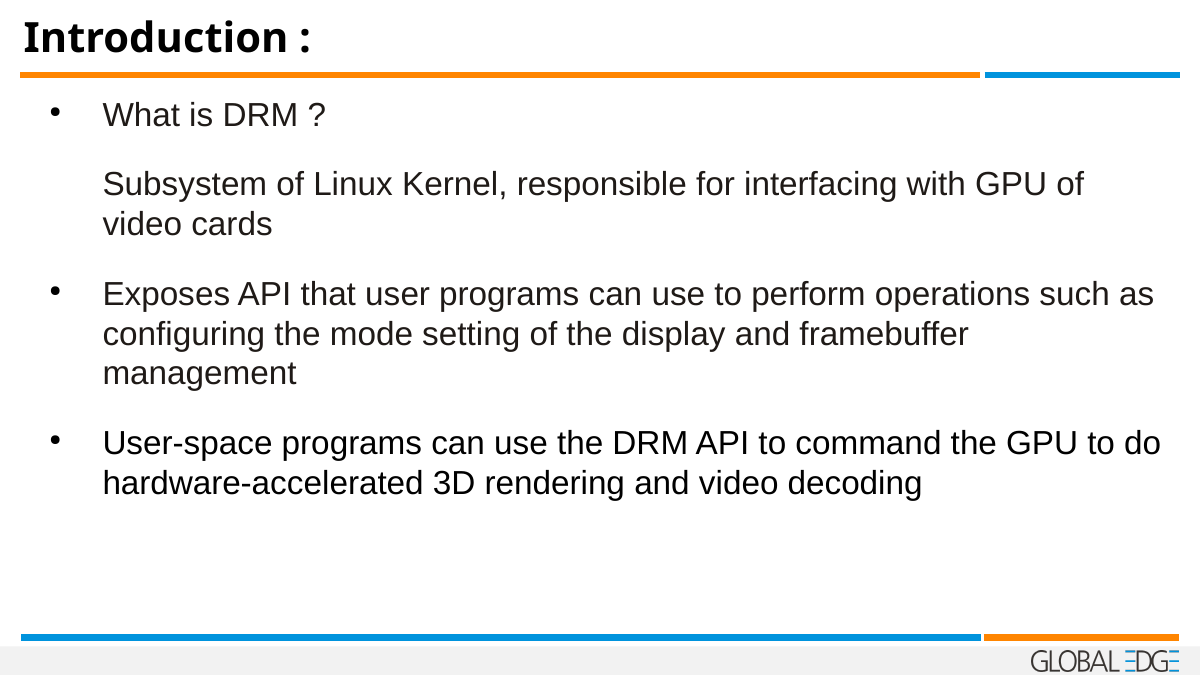

# Introduction :
What is DRM ?
Subsystem of Linux Kernel, responsible for interfacing with GPU of video cards
Exposes API that user programs can use to perform operations such as configuring the mode setting of the display and framebuffer management
User-space programs can use the DRM API to command the GPU to do hardware-accelerated 3D rendering and video decoding